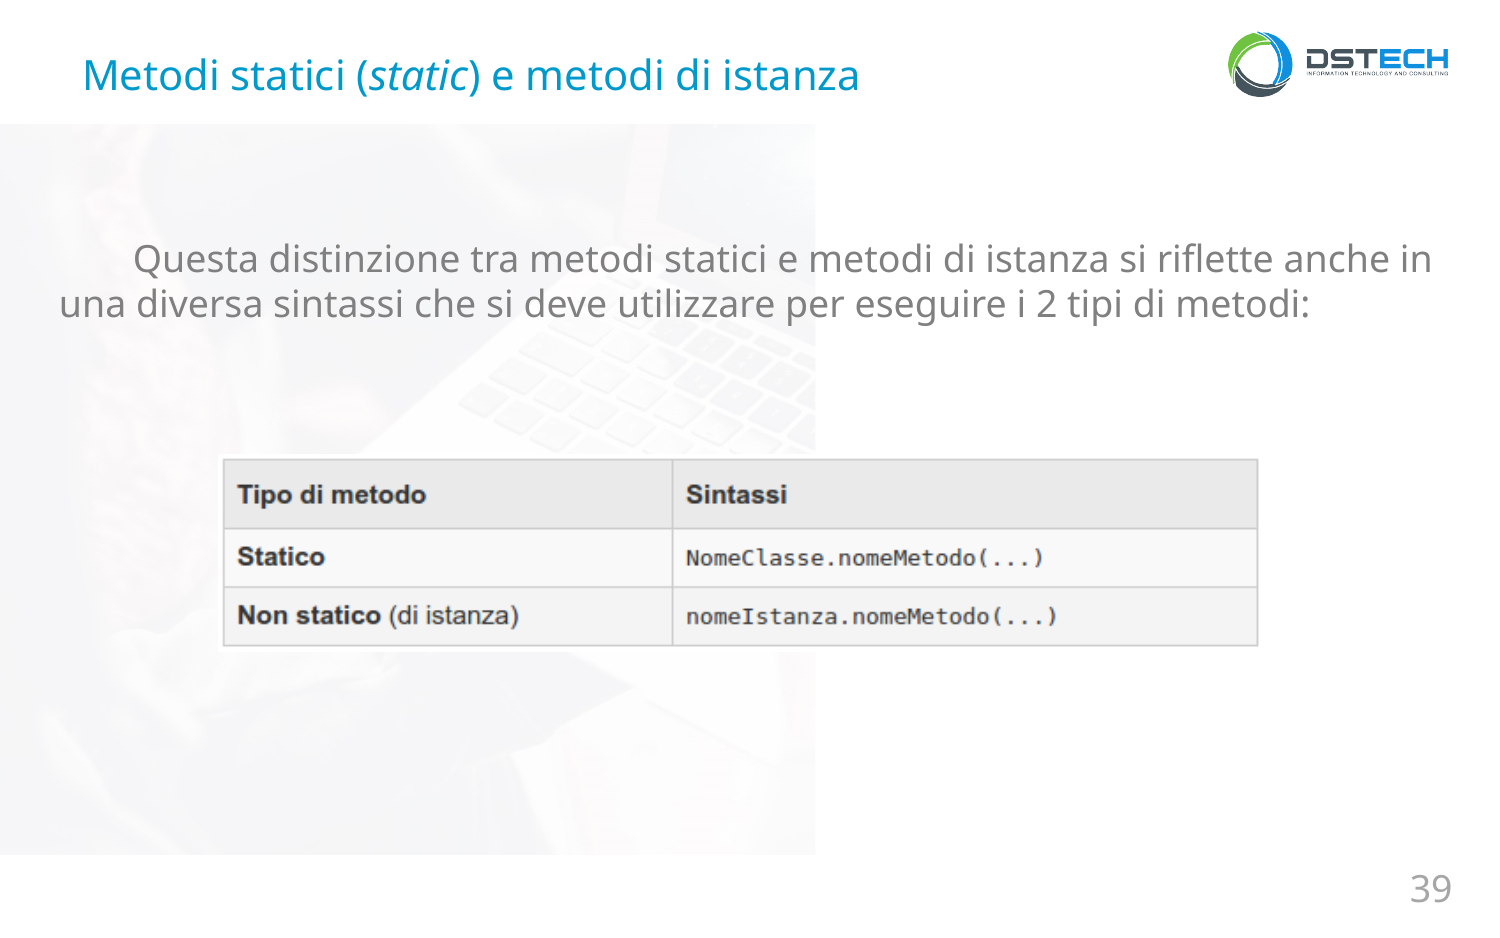

Metodi statici (static) e metodi di istanza
	Questa distinzione tra metodi statici e metodi di istanza si riflette anche in una diversa sintassi che si deve utilizzare per eseguire i 2 tipi di metodi:
39